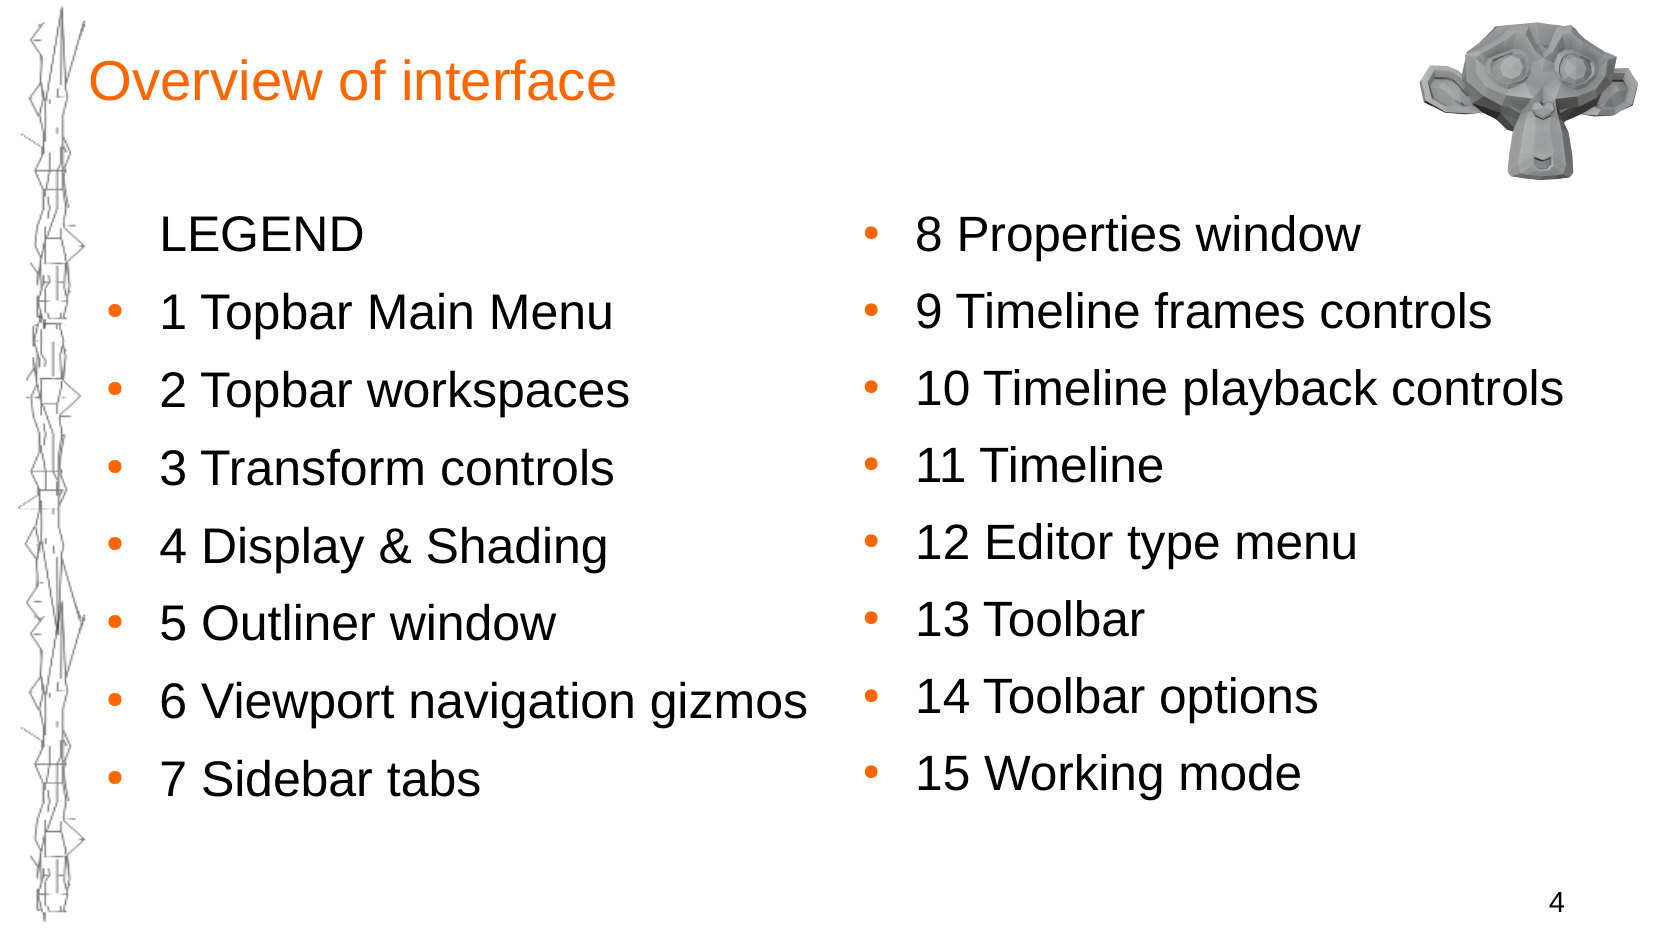

# Overview of interface
LEGEND
1 Topbar Main Menu
2 Topbar workspaces
3 Transform controls
4 Display & Shading
5 Outliner window
6 Viewport navigation gizmos
7 Sidebar tabs
8 Properties window
9 Timeline frames controls
10 Timeline playback controls
11 Timeline
12 Editor type menu
13 Toolbar
14 Toolbar options
15 Working mode
4